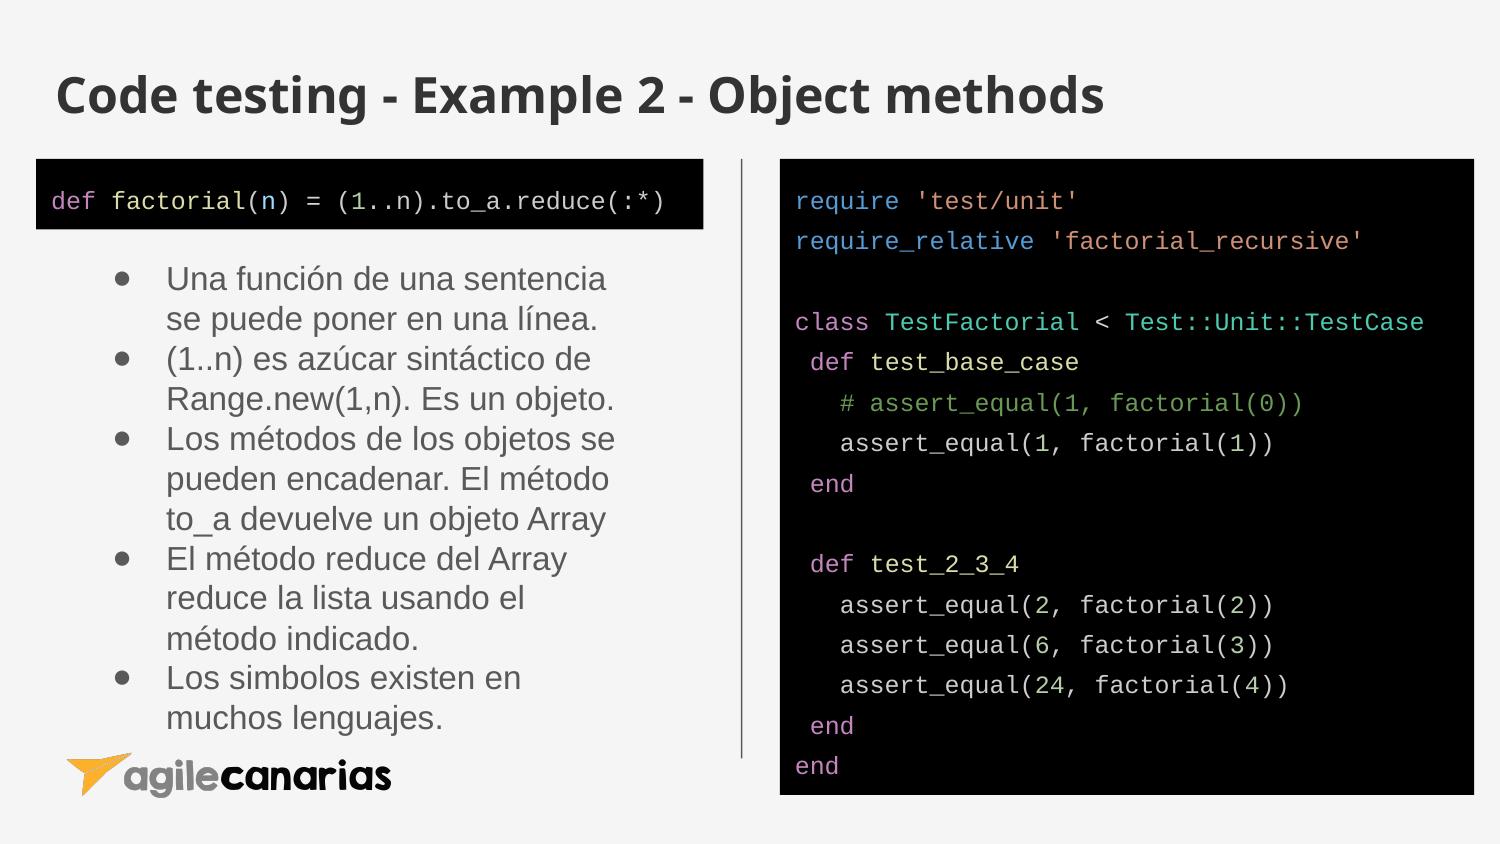

Code testing - Example 2 - Object methods
def factorial(n) = (1..n).to_a.reduce(:*)
require 'test/unit'
require_relative 'factorial_recursive'
class TestFactorial < Test::Unit::TestCase
 def test_base_case
 # assert_equal(1, factorial(0))
 assert_equal(1, factorial(1))
 end
 def test_2_3_4
 assert_equal(2, factorial(2))
 assert_equal(6, factorial(3))
 assert_equal(24, factorial(4))
 end
end
Una función de una sentencia se puede poner en una línea.
(1..n) es azúcar sintáctico de Range.new(1,n). Es un objeto.
Los métodos de los objetos se pueden encadenar. El método to_a devuelve un objeto Array
El método reduce del Array reduce la lista usando el método indicado.
Los simbolos existen en muchos lenguajes.